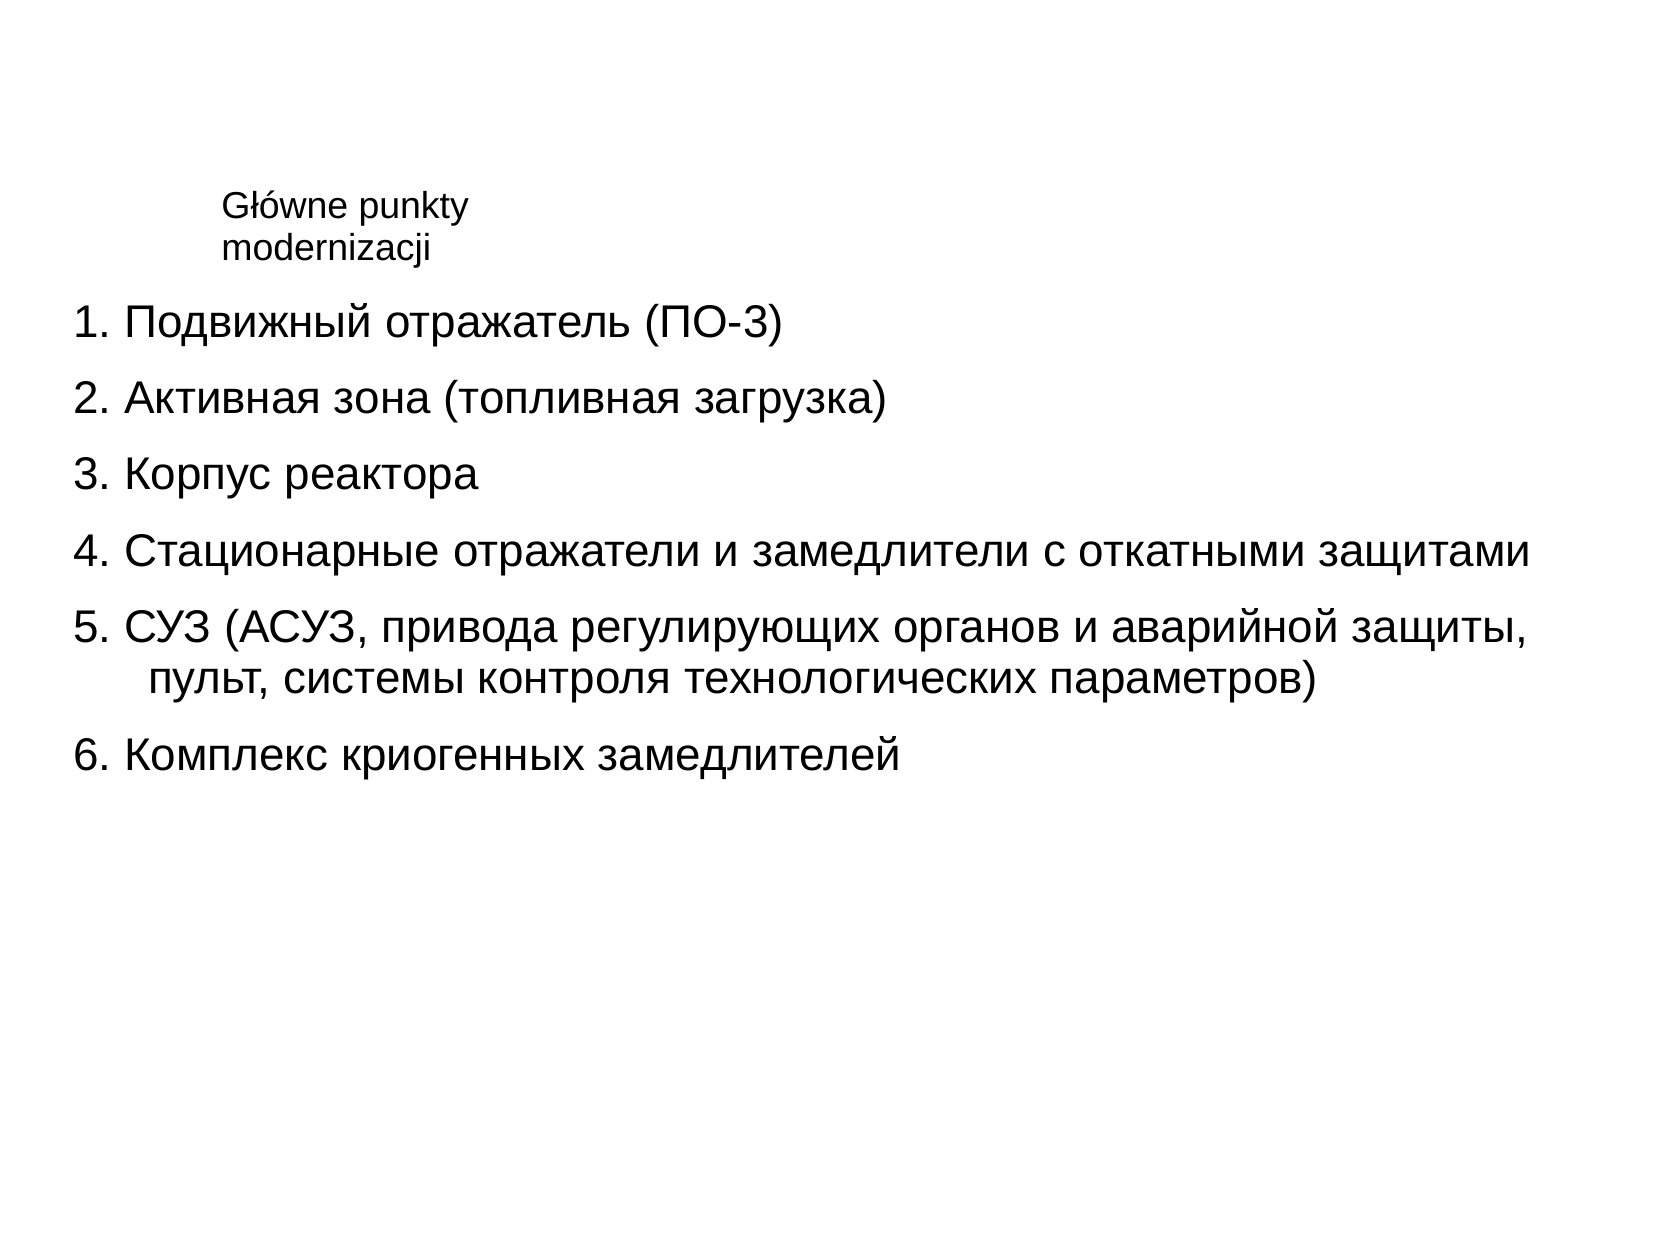

Główne punkty modernizacji
1. Подвижный отражатель (ПО-3)
2. Активная зона (топливная загрузка)
3. Корпус реактора
4. Стационарные отражатели и замедлители с откатными защитами
5. СУЗ (АСУЗ, привода регулирующих органов и аварийной защиты, пульт, системы контроля технологических параметров)
6. Комплекс криогенных замедлителей